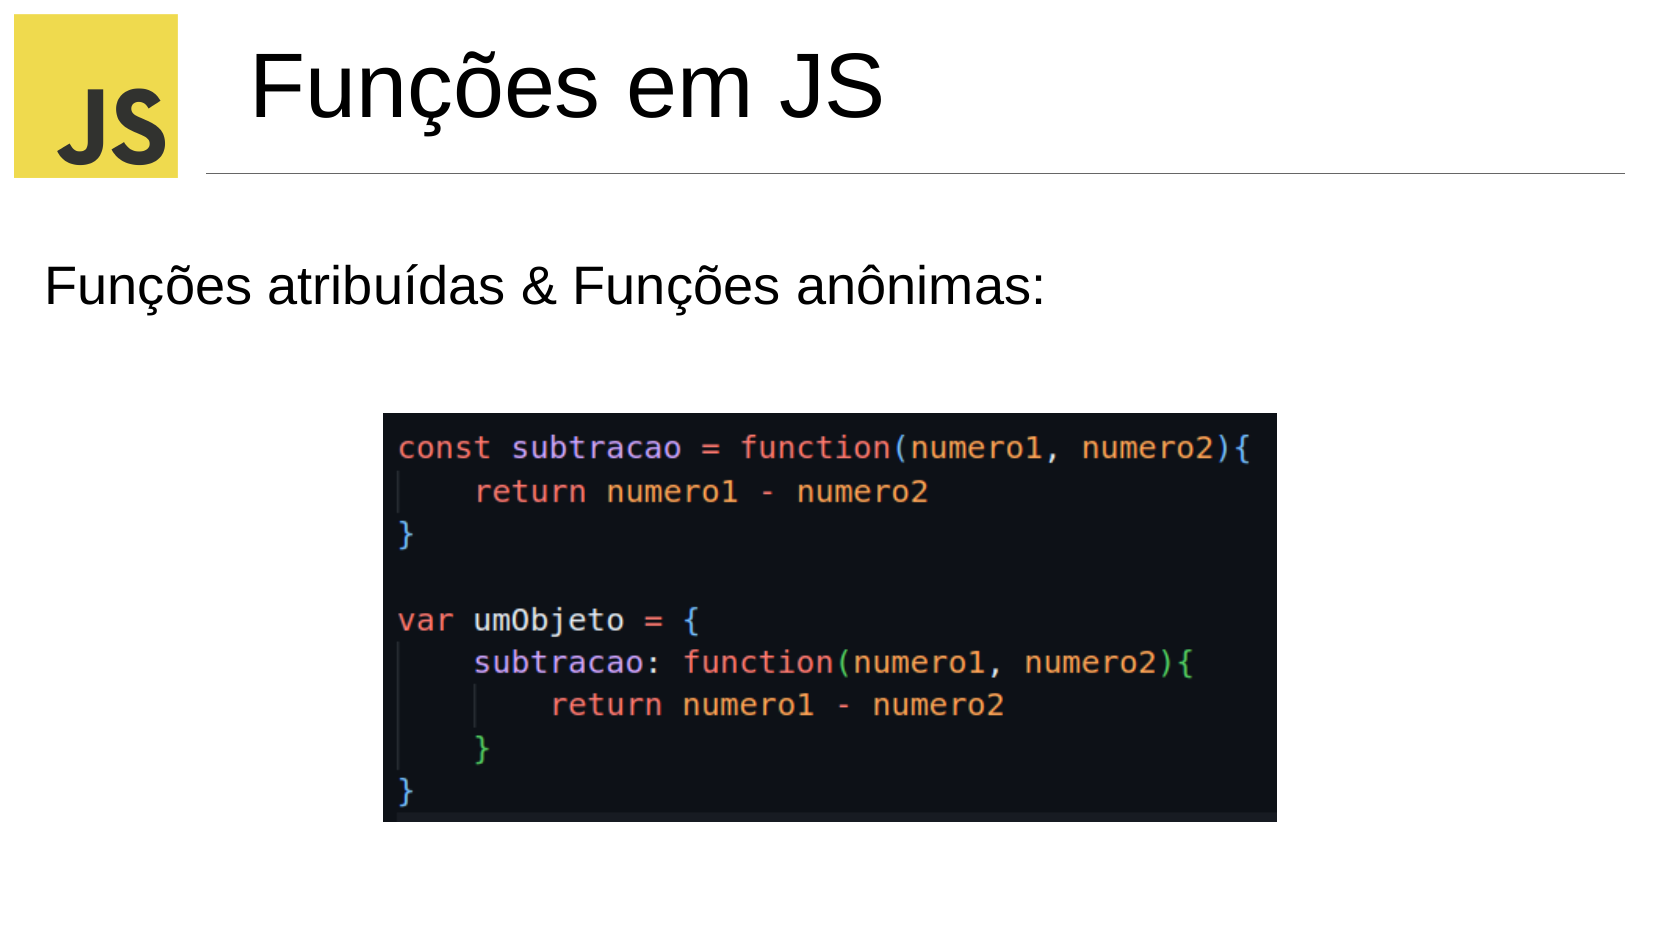

# Funções em JS
Funções atribuídas & Funções anônimas: